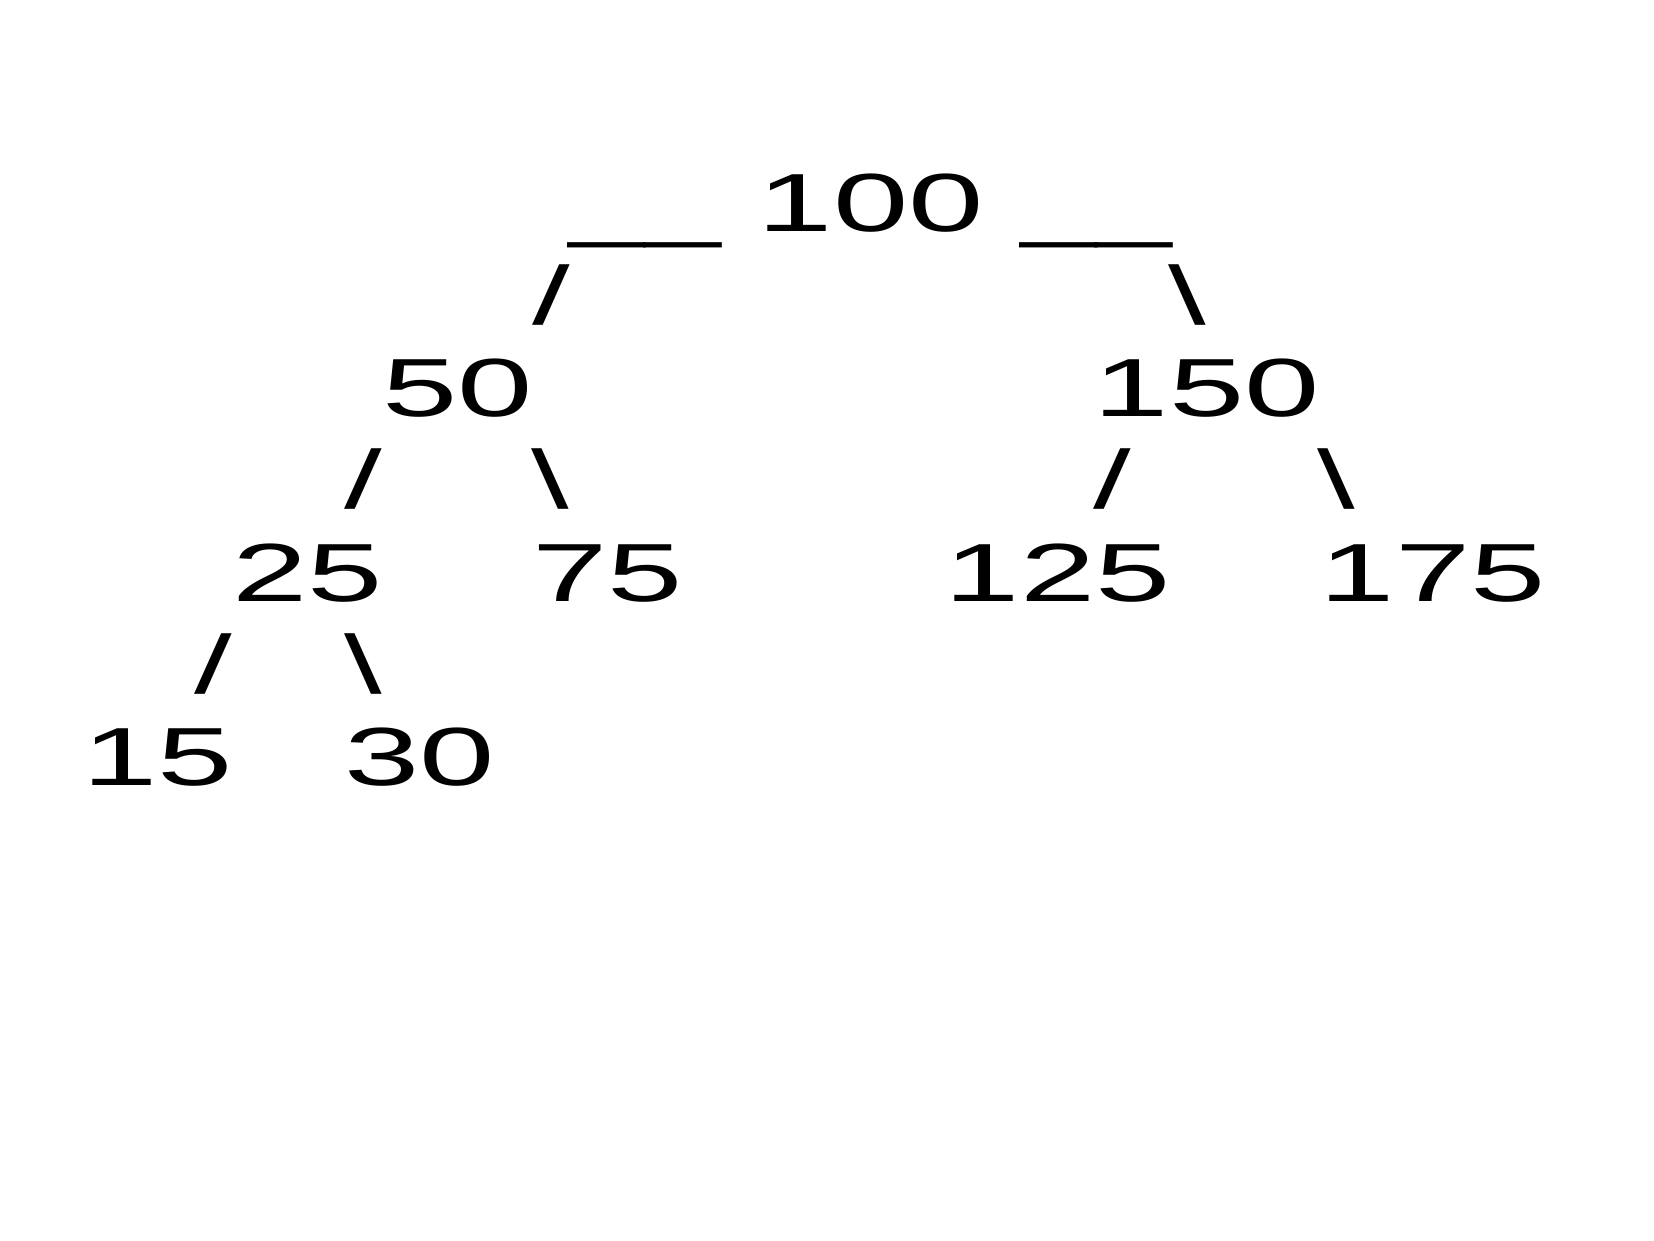

__ 100 __
 / \
 50 150
 / \ / \
 25 75 125 175
 / \
 15 30